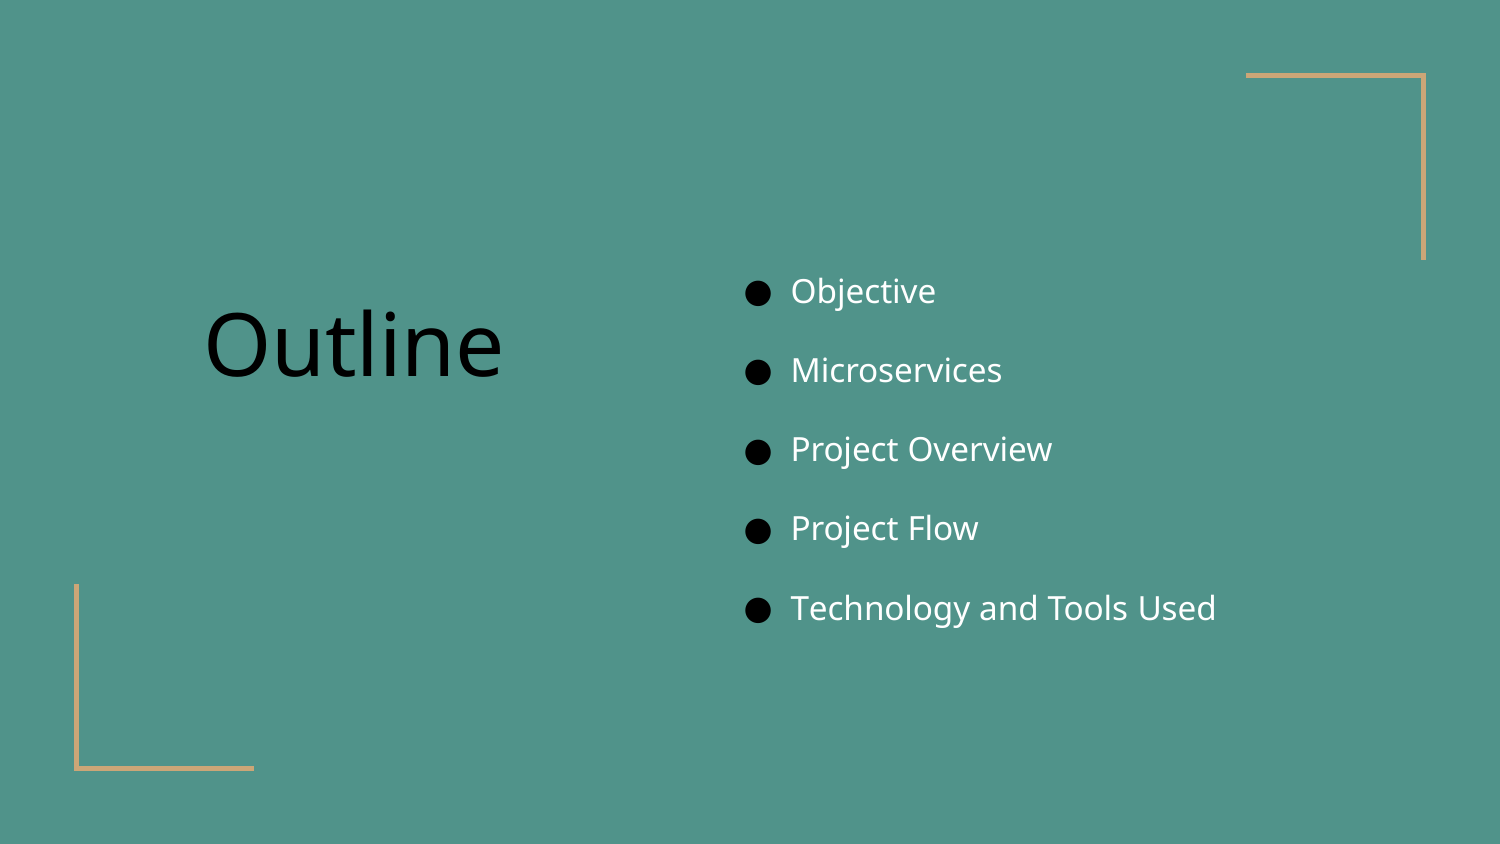

Objective
Microservices
Project Overview
Project Flow
Technology and Tools Used
Outline